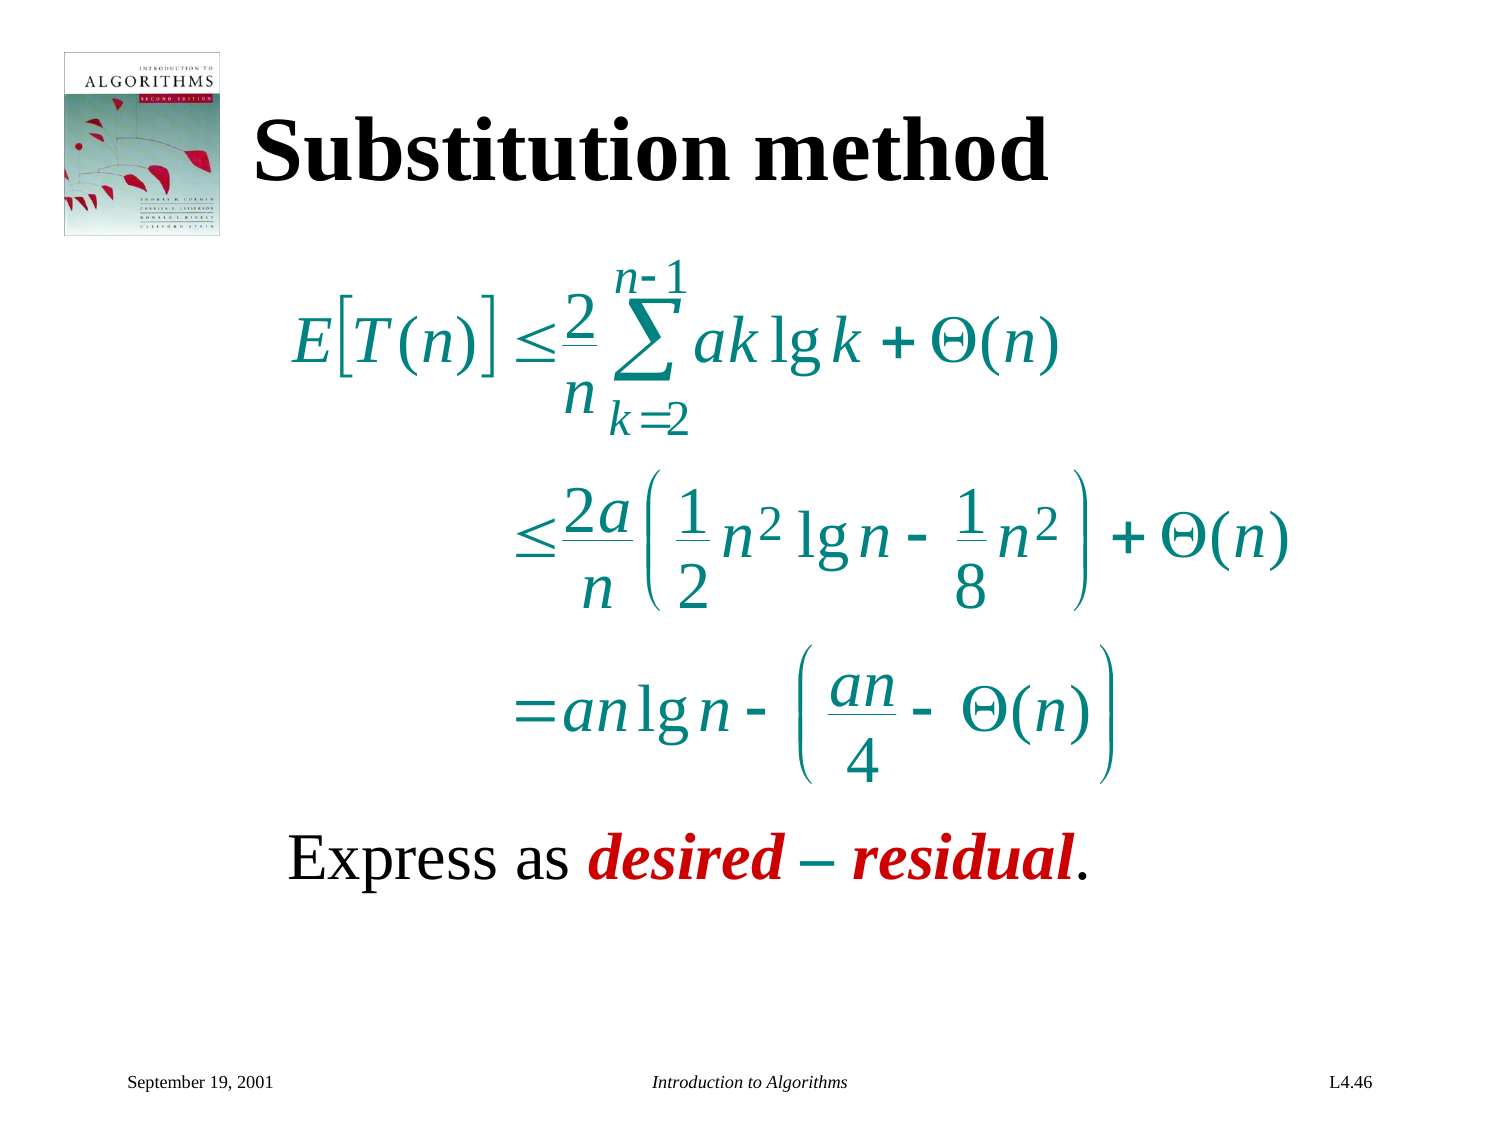

# Substitution method
Express as desired – residual.
September 19, 2001
Introduction to Algorithms
L4.